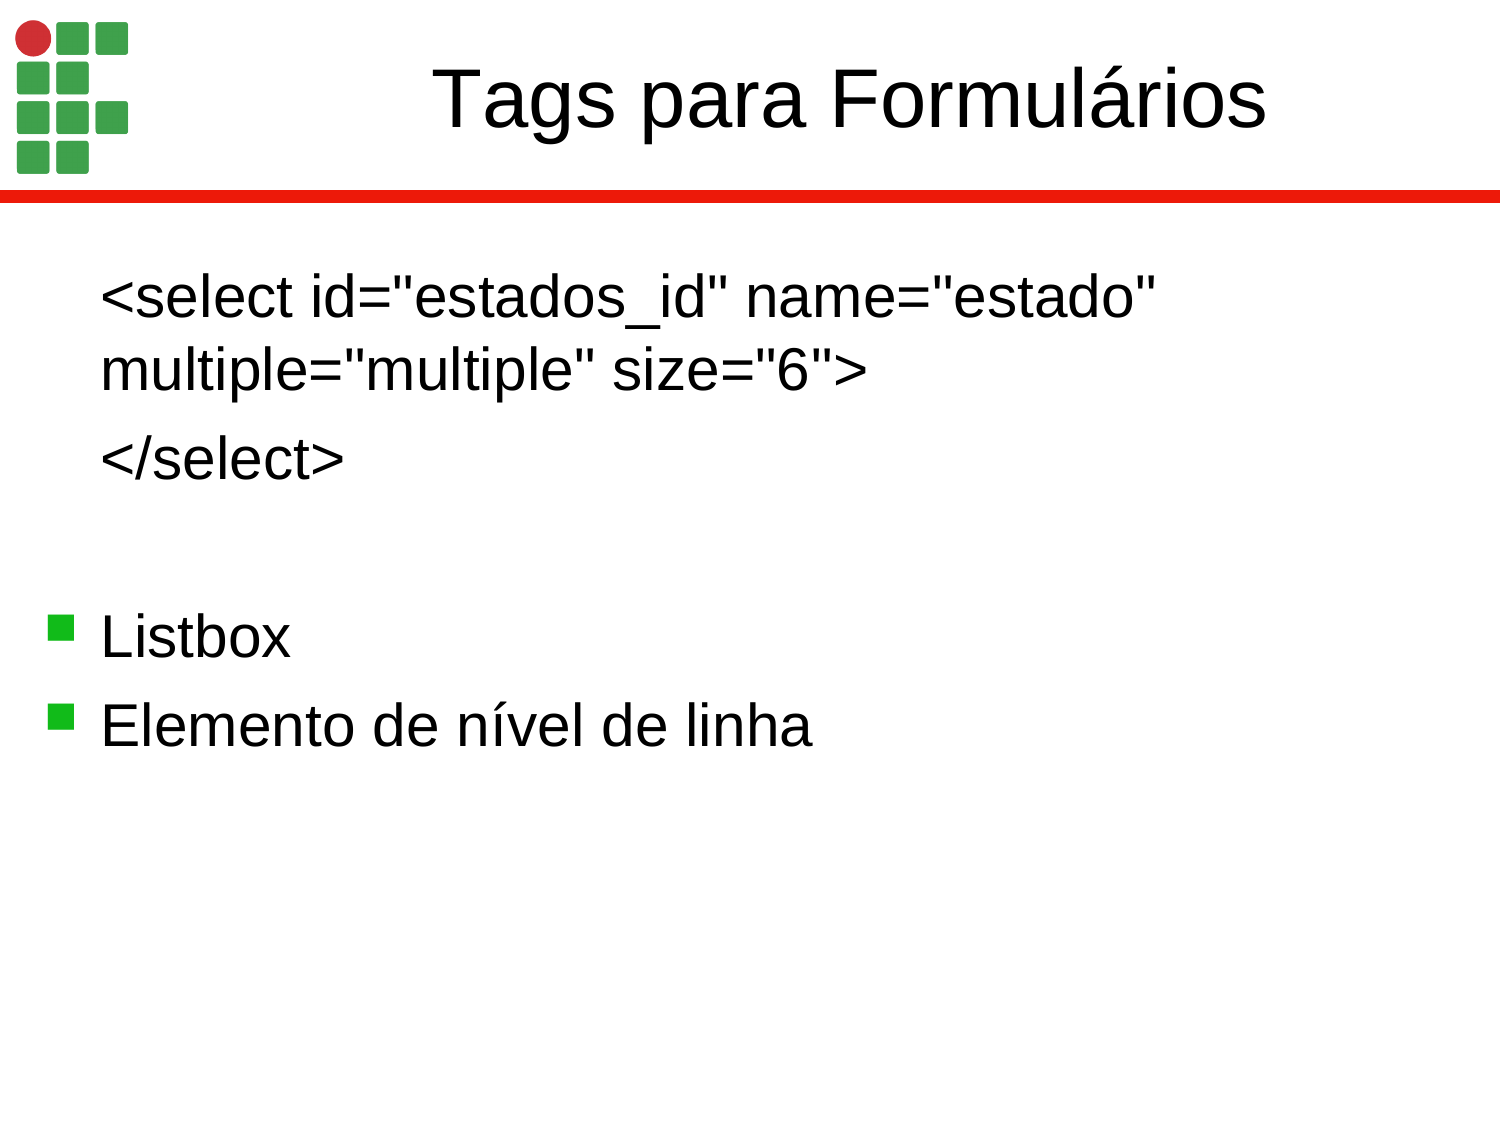

# Tags para Formulários
<select id="estados_id" name="estado" multiple="multiple" size="6">
</select>
Listbox
Elemento de nível de linha